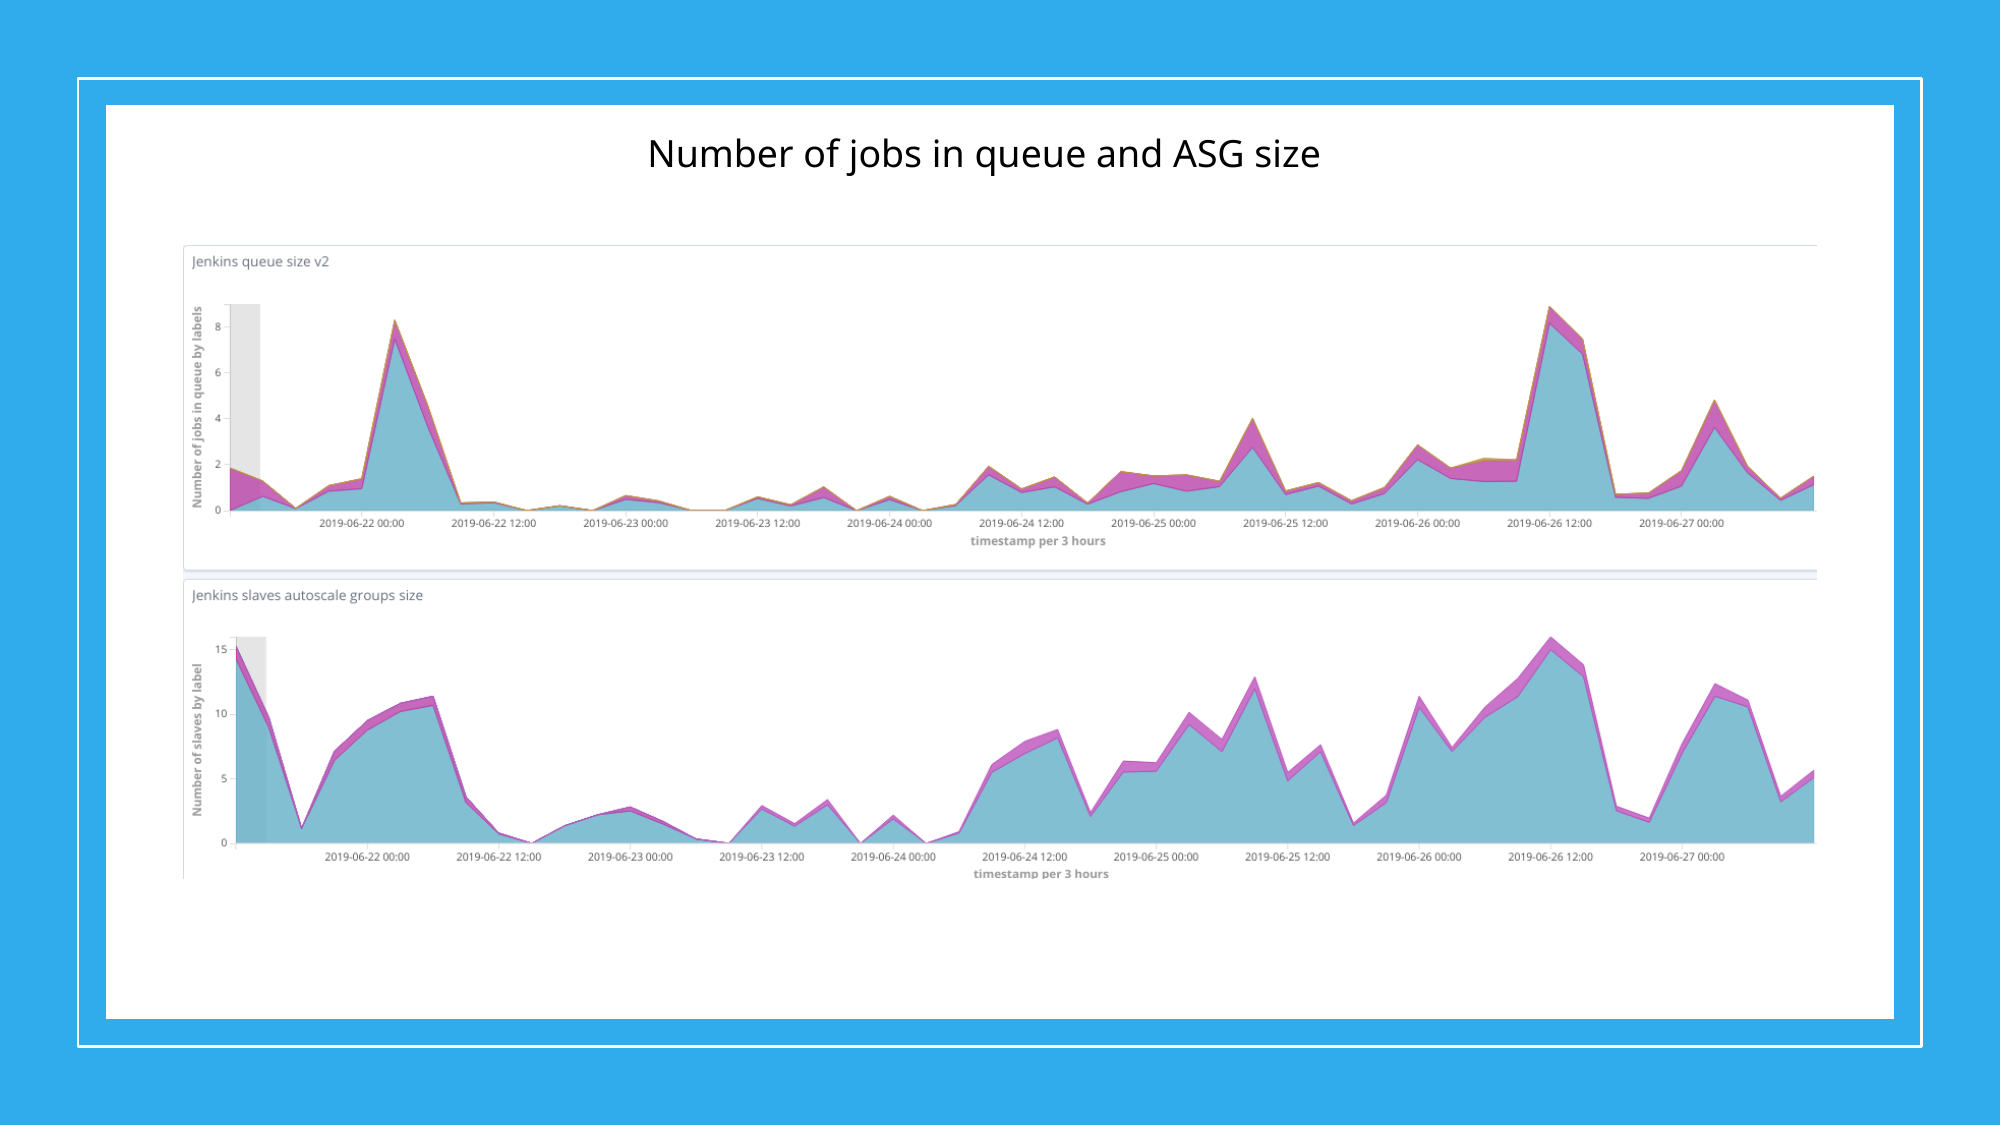

Number of jobs in queue and ASG size